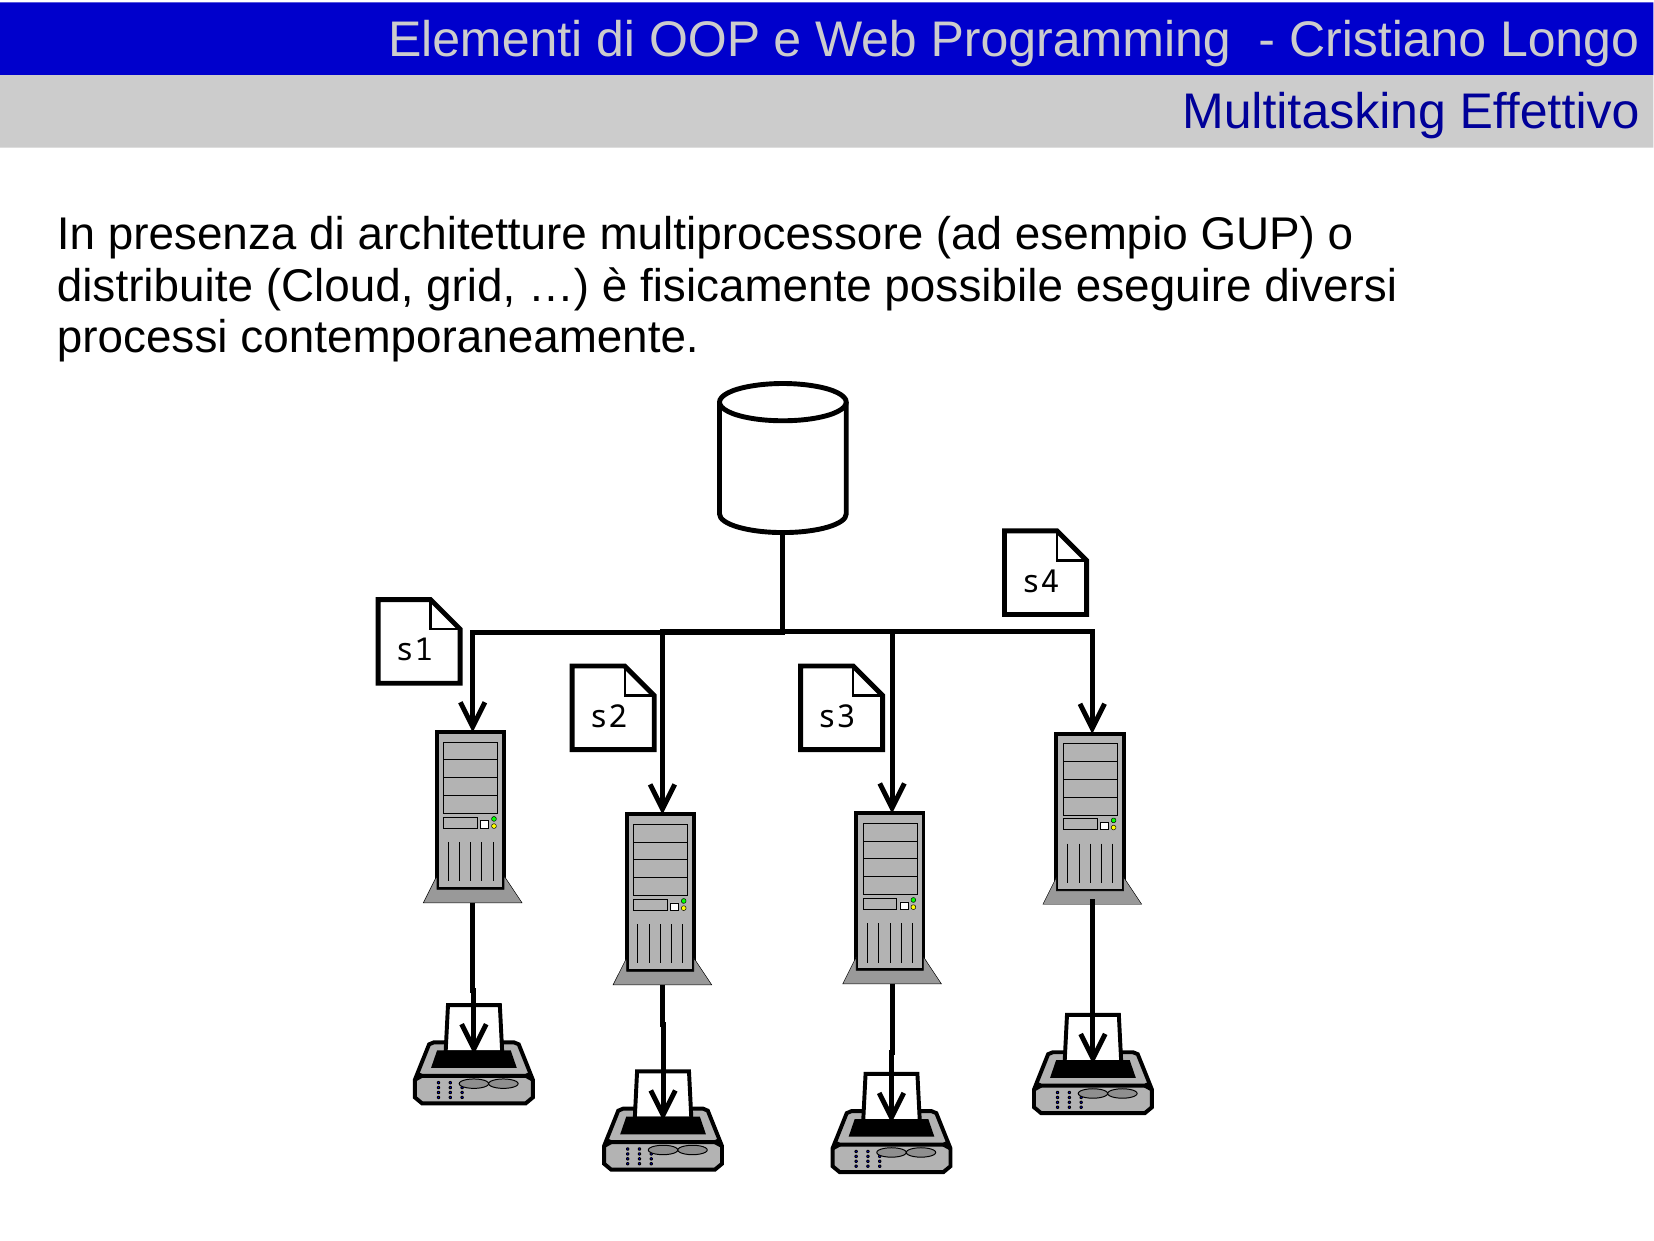

# Elementi di OOP e Web Programming - Cristiano Longo
Multitasking Effettivo
In presenza di architetture multiprocessore (ad esempio GUP) o distribuite (Cloud, grid, …) è fisicamente possibile eseguire diversi processi contemporaneamente.